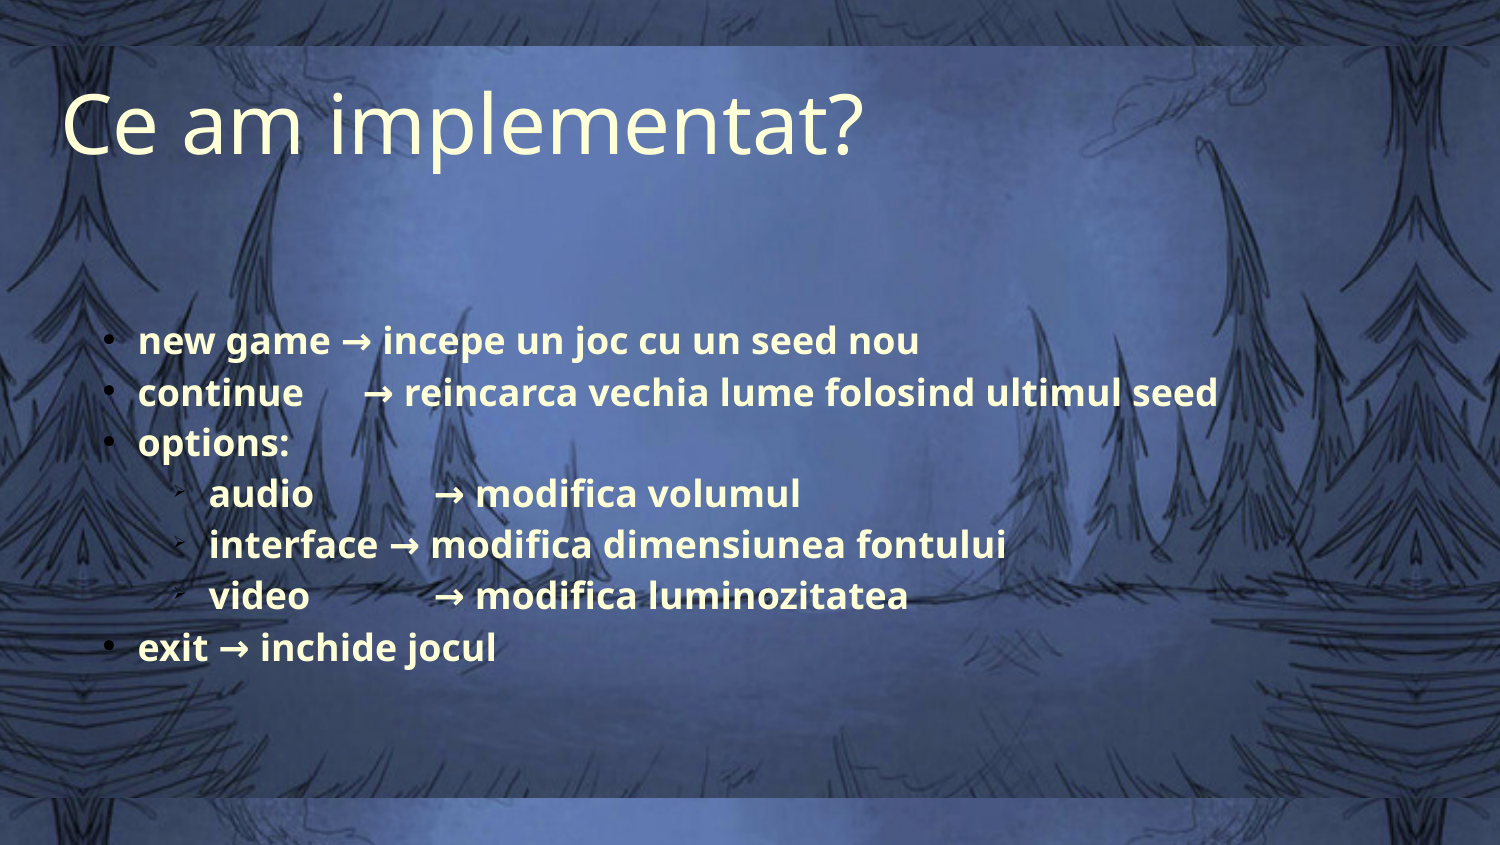

# Ce am implementat?
new game → incepe un joc cu un seed nou
continue	→ reincarca vechia lume folosind ultimul seed
options:
audio 		→ modifica volumul
interface → modifica dimensiunea fontului
video 		→ modifica luminozitatea
exit → inchide jocul